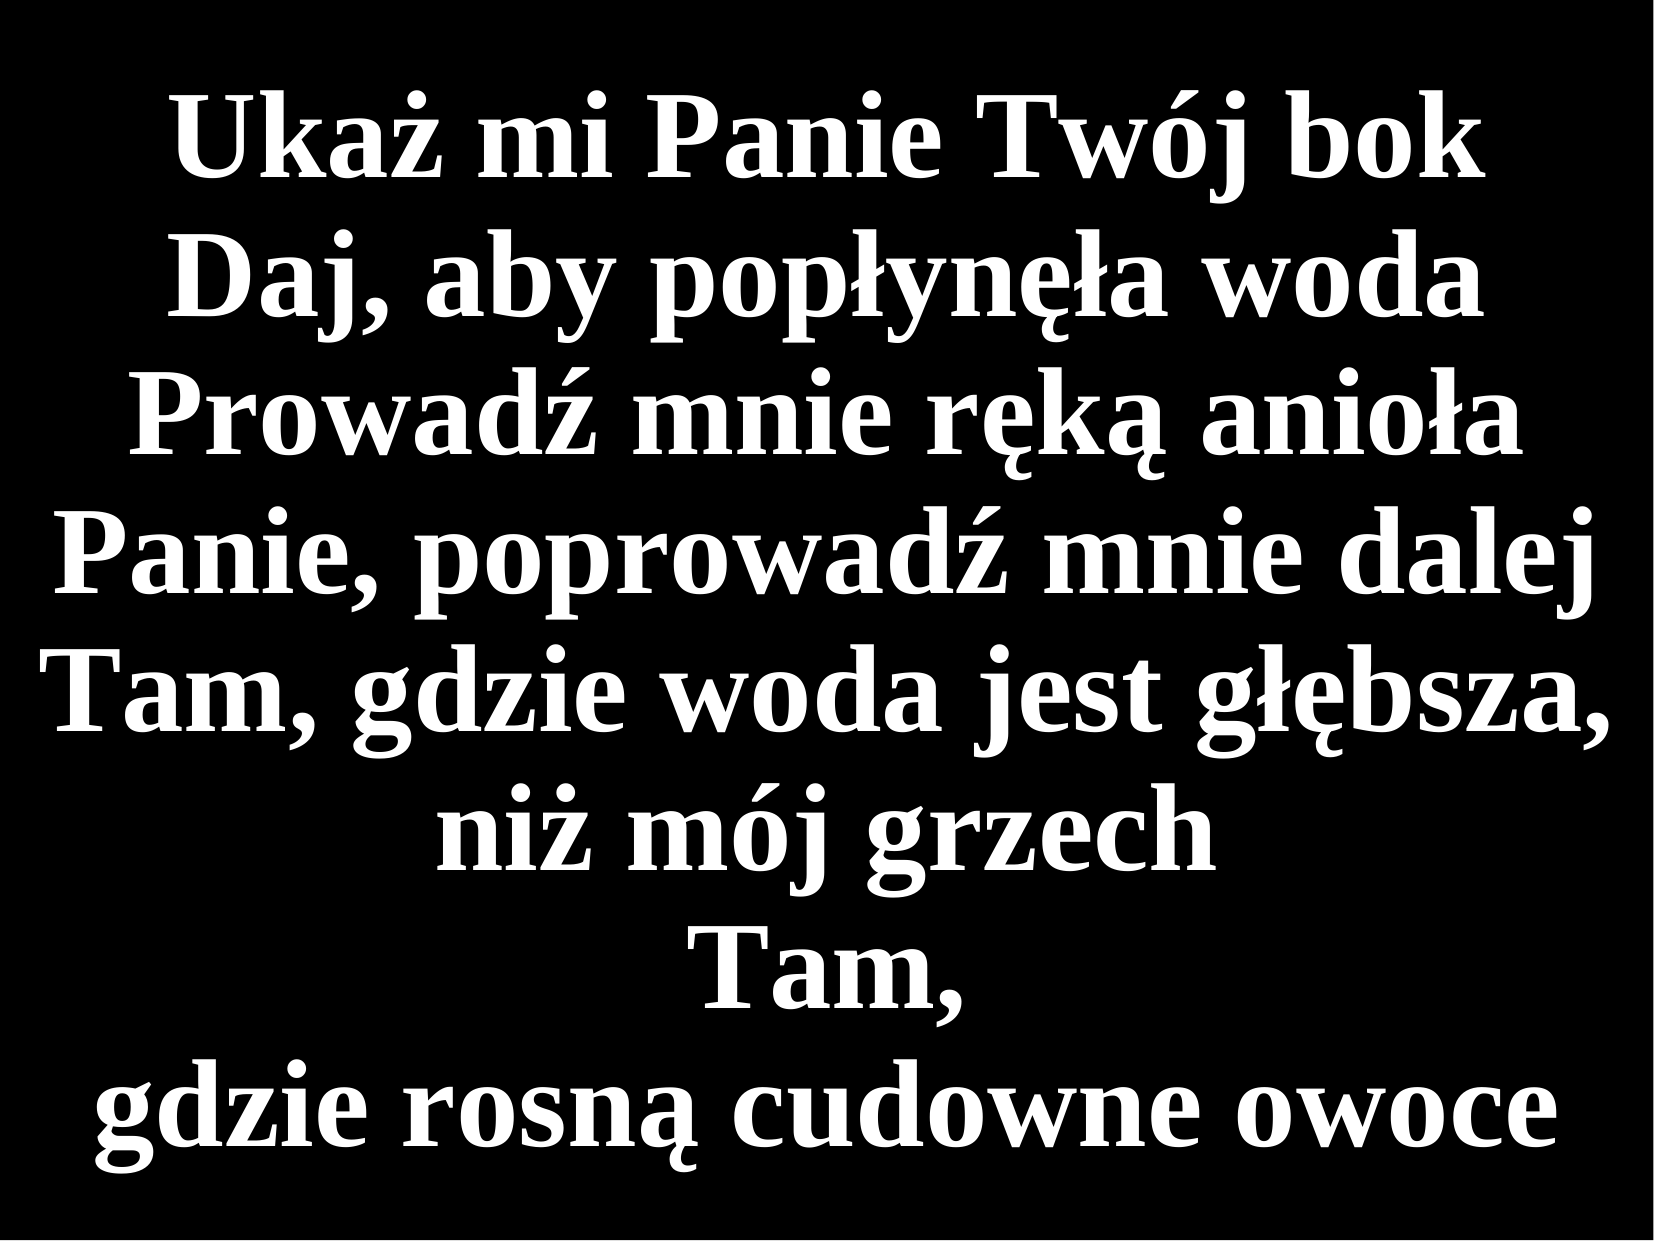

# Ukaż mi Panie Twój bok Daj, aby popłynęła woda Prowadź mnie ręką anioła Panie, poprowadź mnie dalej Tam, gdzie woda jest głębsza, niż mój grzech Tam, gdzie rosną cudowne owoce